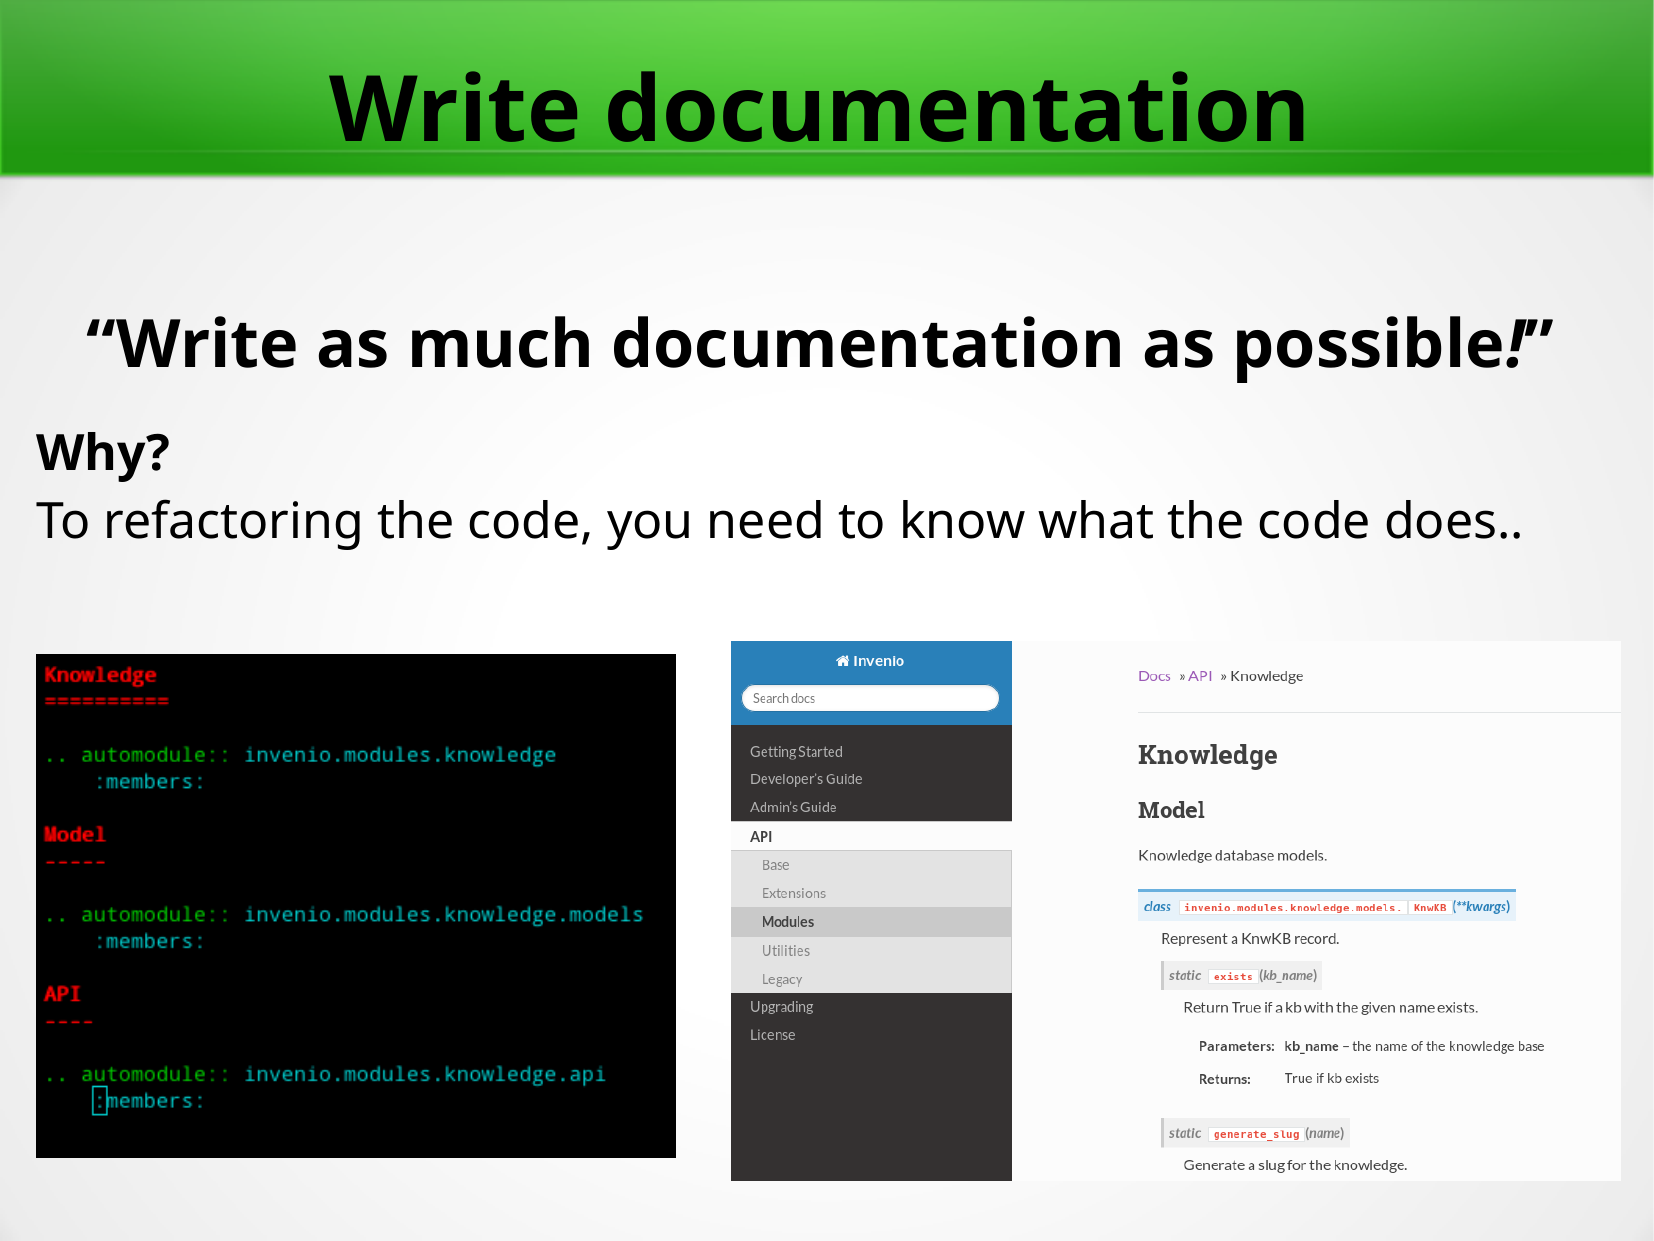

# Write documentation
“Write as much documentation as possible!”
Why?
To refactoring the code, you need to know what the code does..